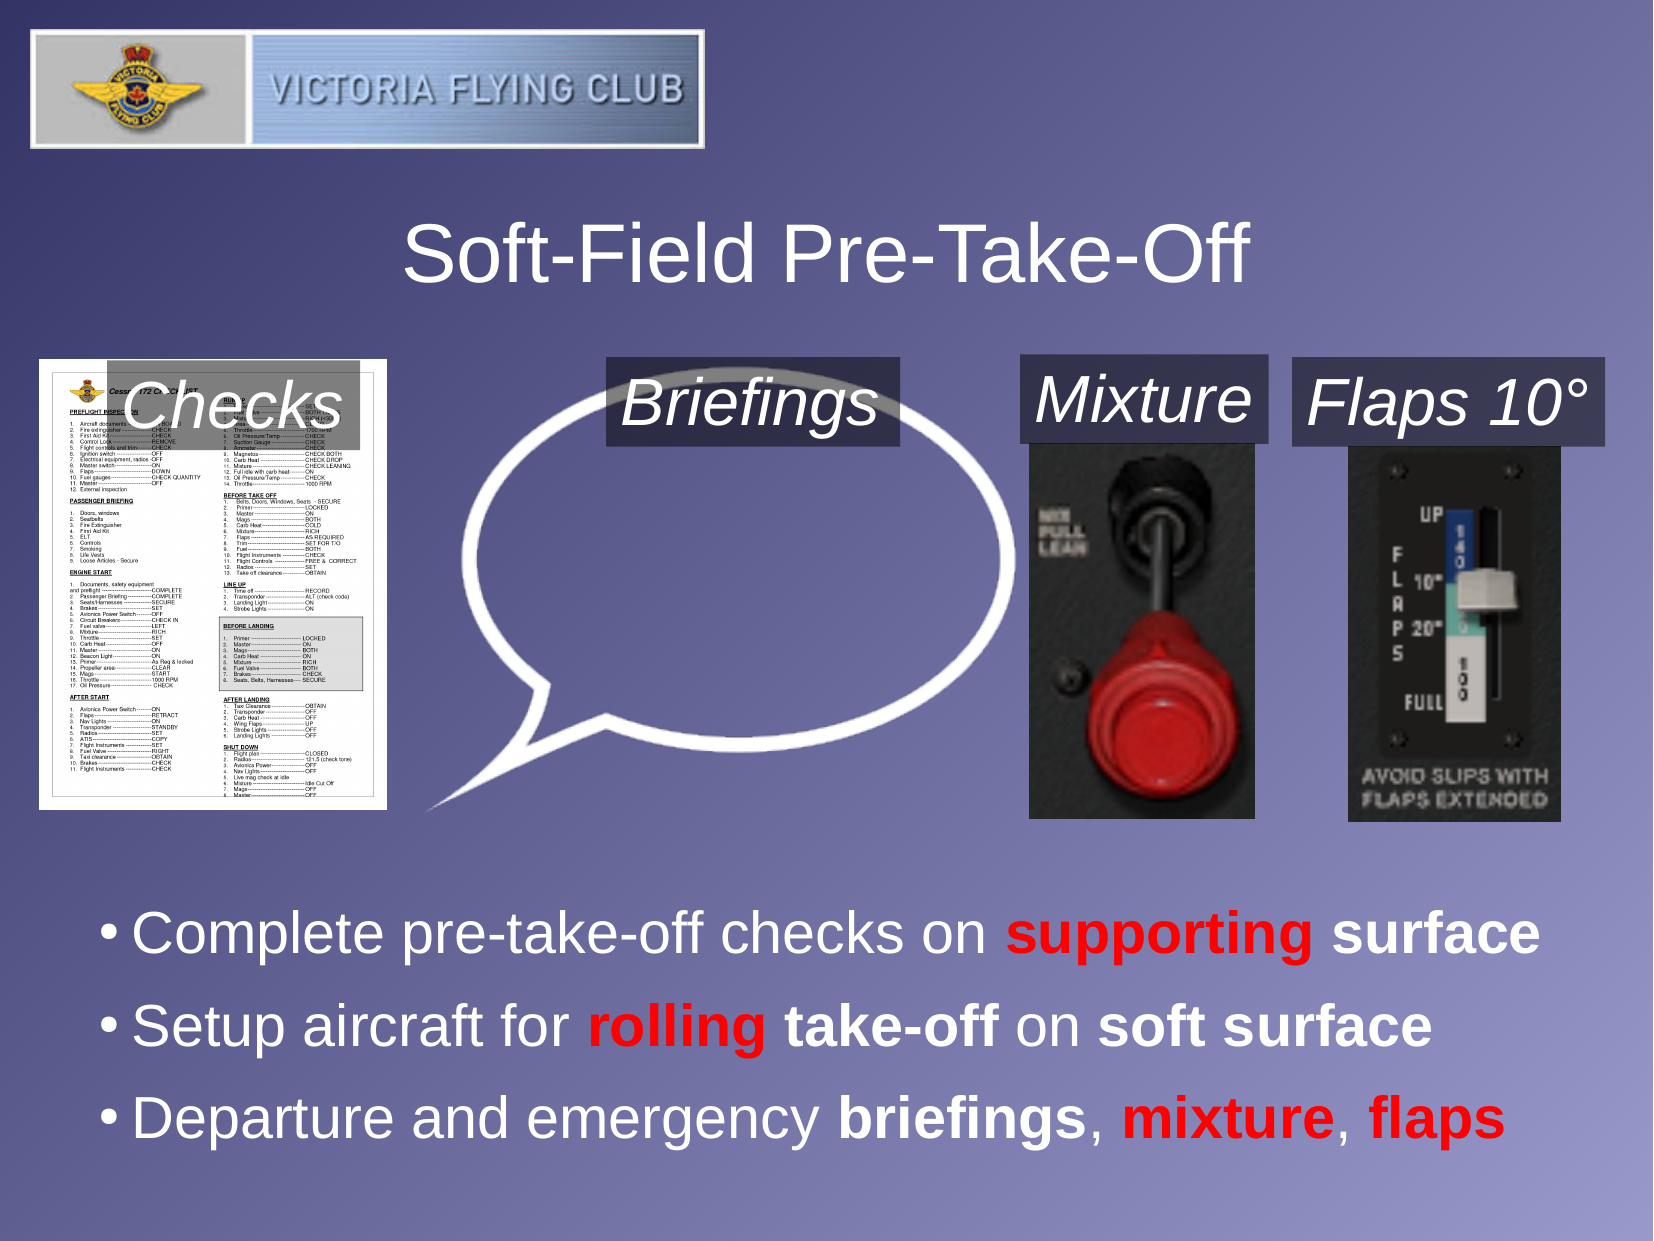

# Soft-Field Pre-Take-Off
Mixture
Briefings
Flaps 10°
Checks
Complete pre-take-off checks on supporting surface
Setup aircraft for rolling take-off on soft surface
Departure and emergency briefings, mixture, flaps